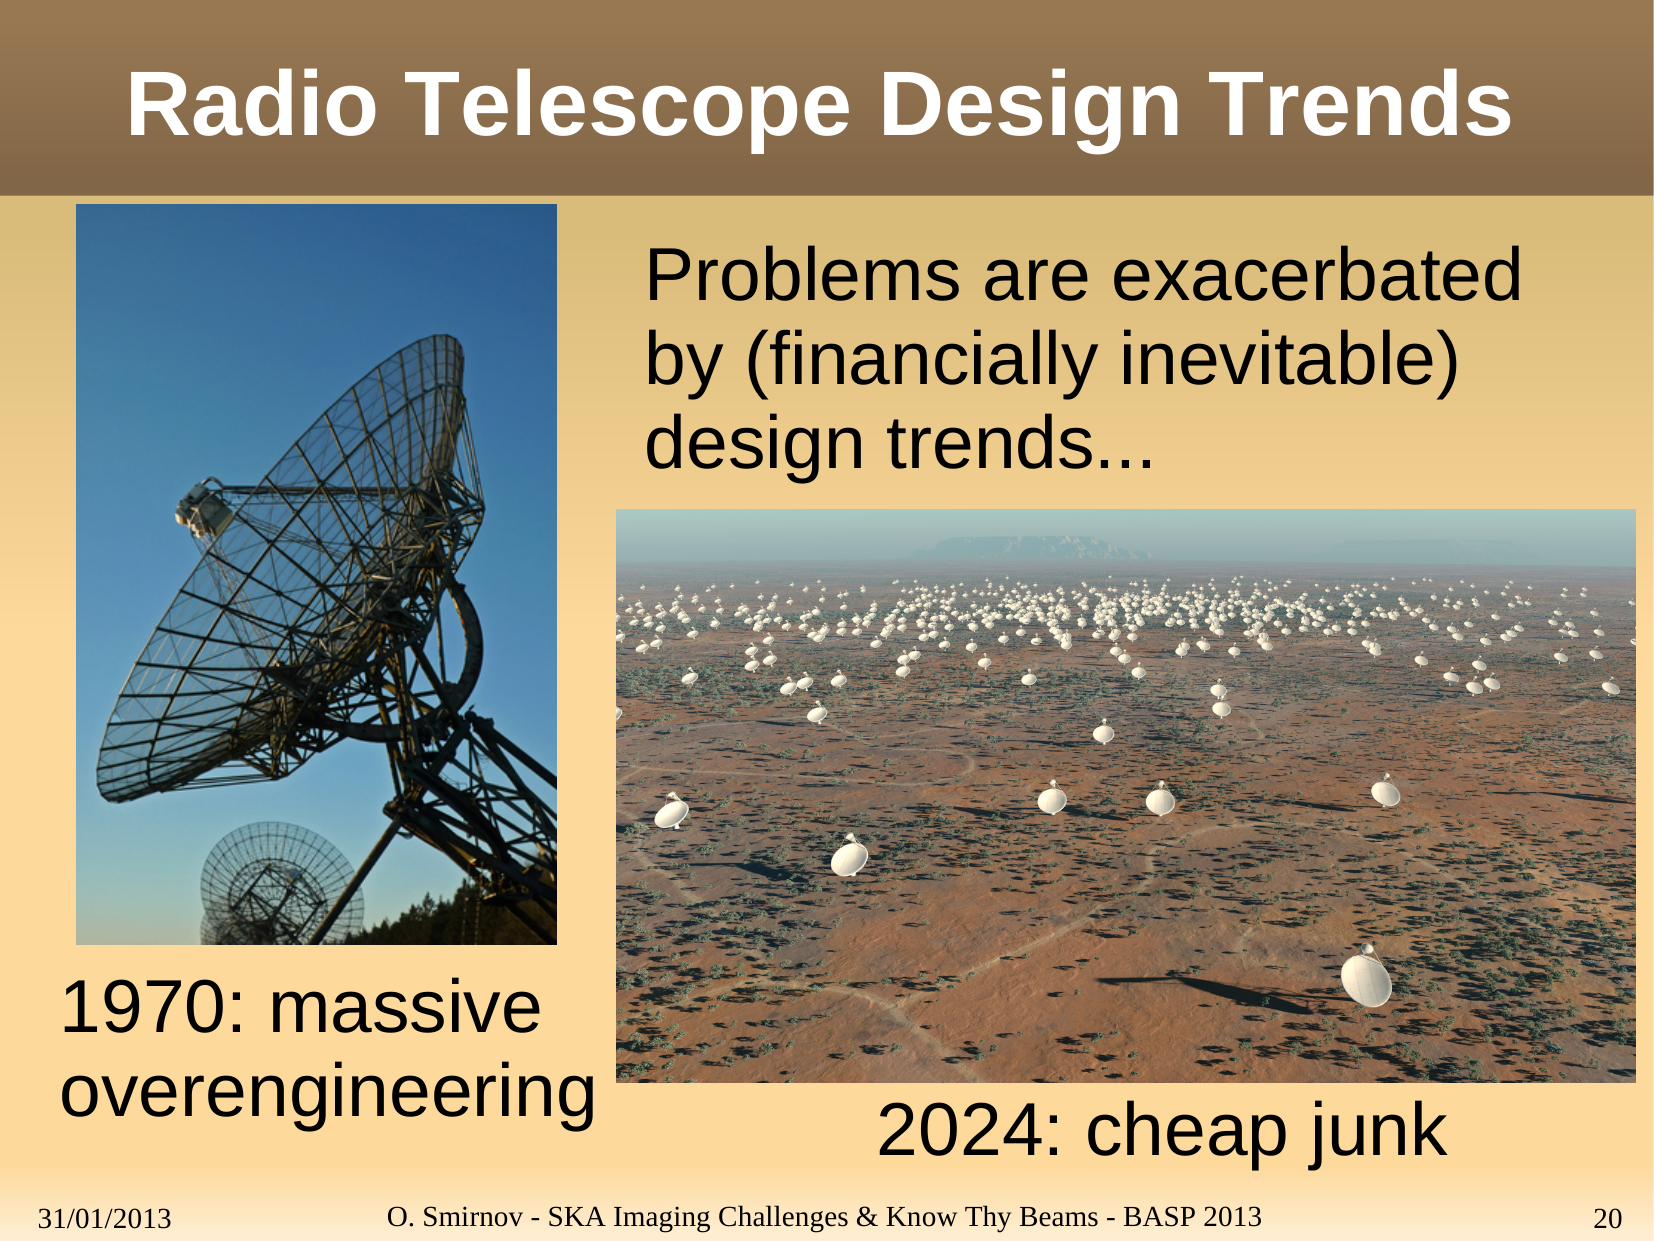

# Radio Telescope Design Trends
Problems are exacerbated by (financially inevitable) design trends...
1970: massive overengineering
2024: cheap junk
O. Smirnov - SKA Imaging Challenges & Know Thy Beams - BASP 2013
31/01/2013
20